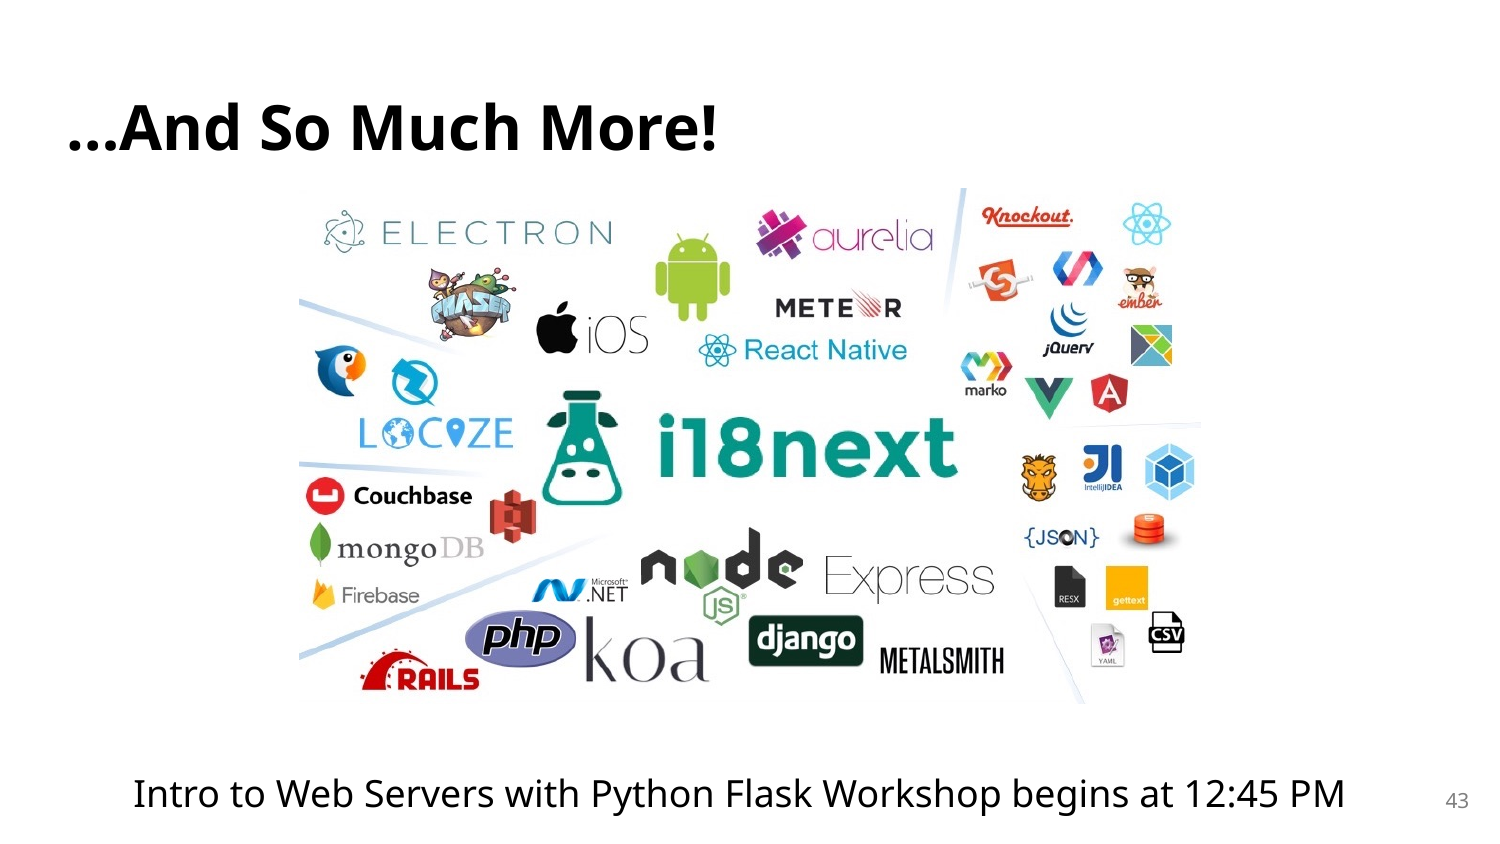

# …And So Much More!
Intro to Web Servers with Python Flask Workshop begins at 12:45 PM